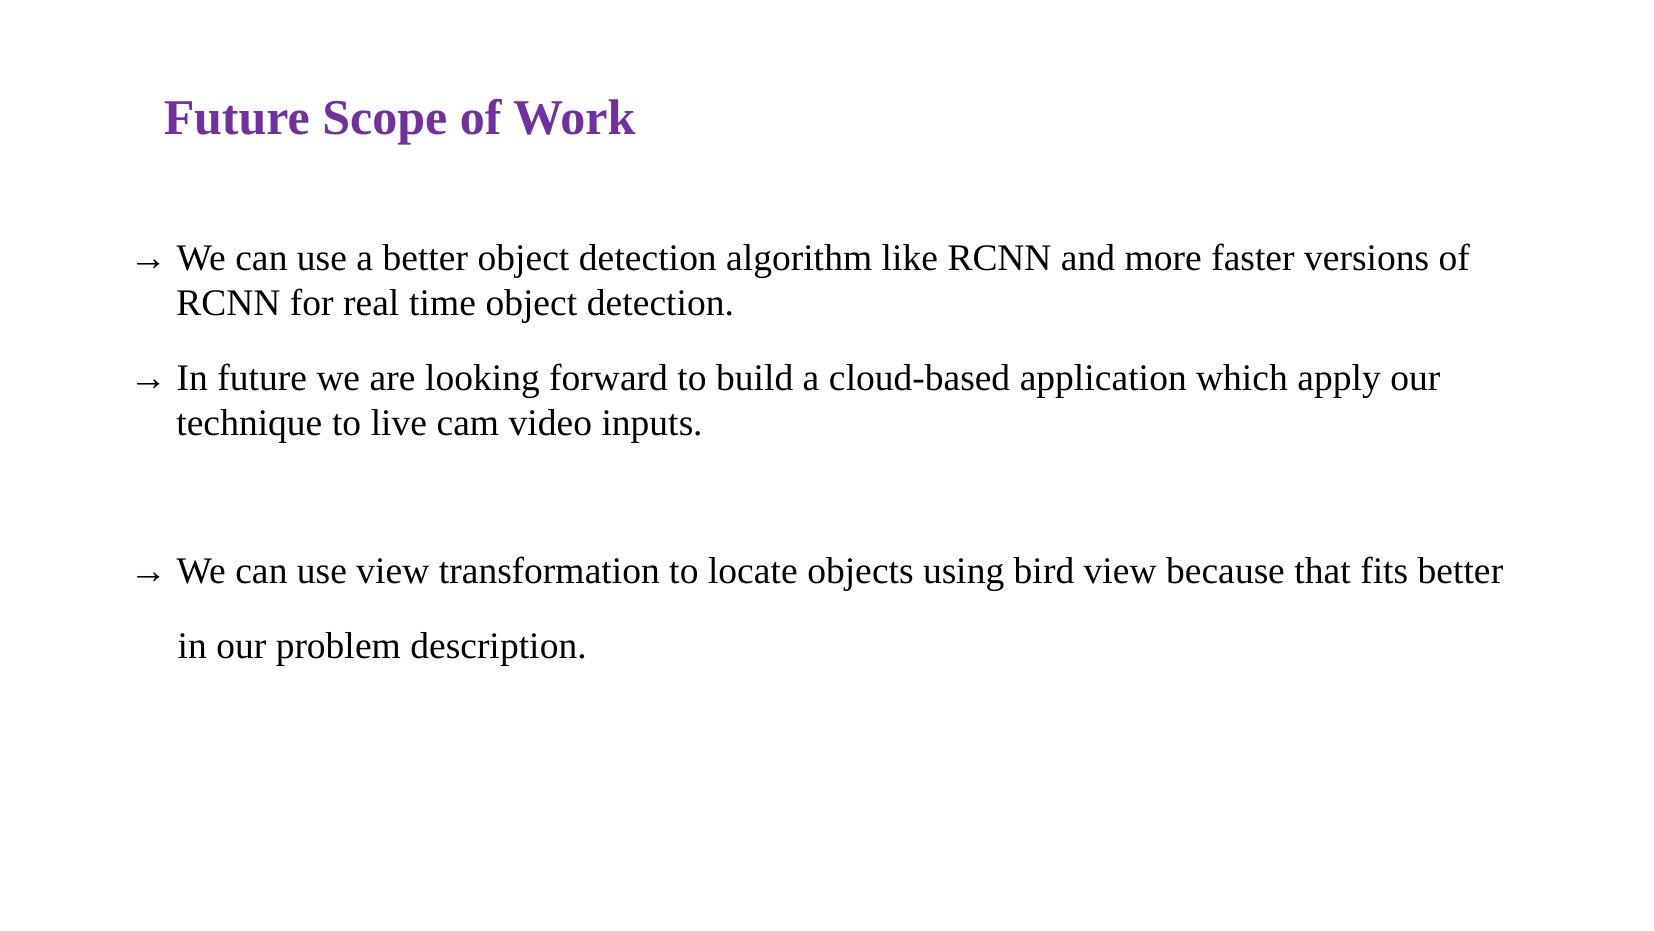

# Future Scope of Work
→ We can use a better object detection algorithm like RCNN and more faster versions of RCNN for real time object detection.
→ In future we are looking forward to build a cloud-based application which apply our technique to live cam video inputs.
→ We can use view transformation to locate objects using bird view because that fits better
 in our problem description.